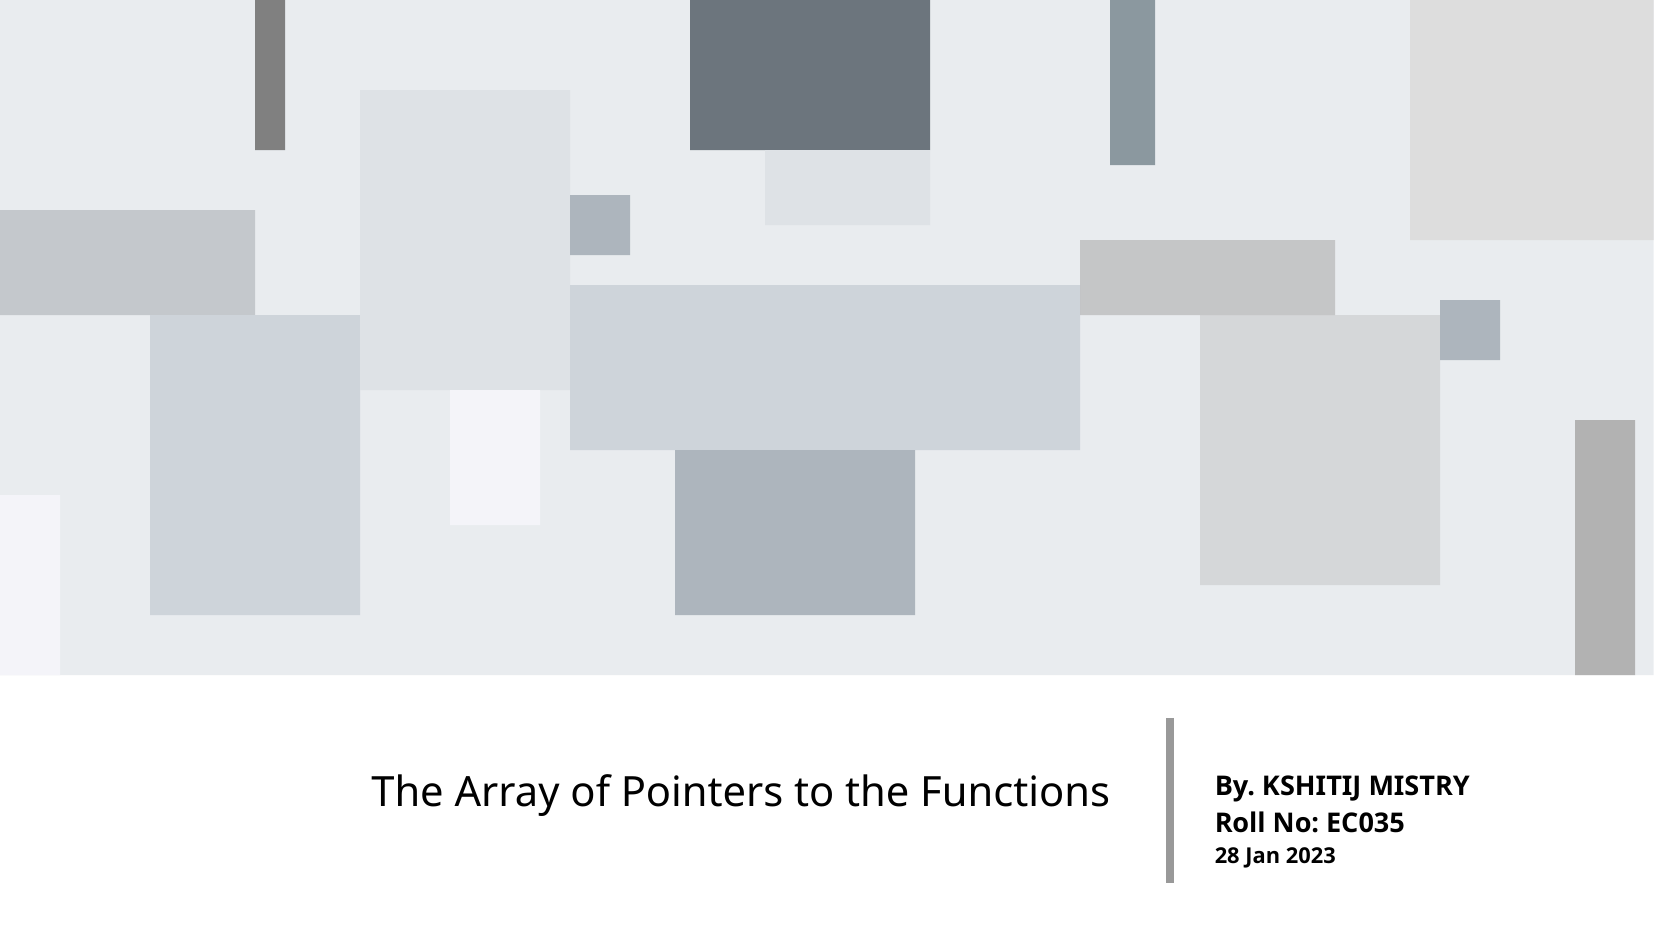

The Array of Pointers to the Functions
By. KSHITIJ MISTRY
Roll No: EC035
28 Jan 2023